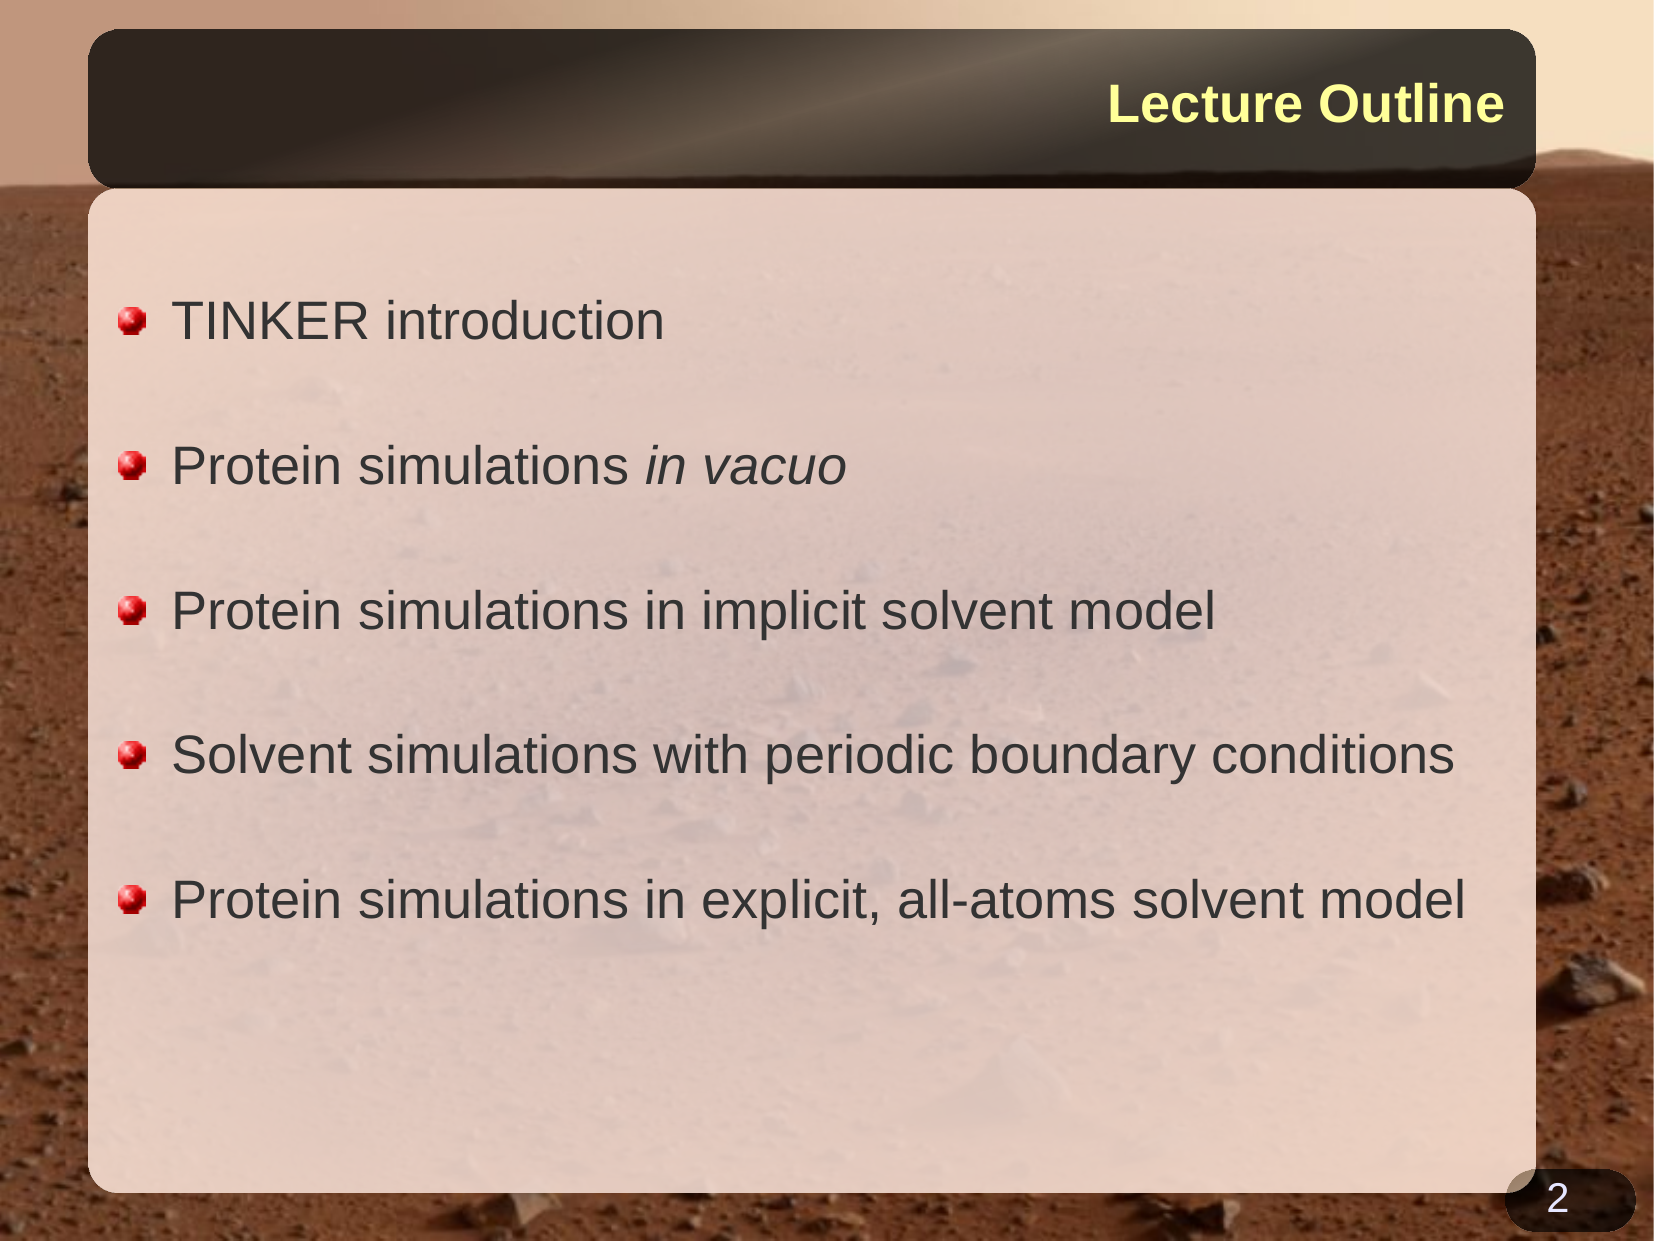

# Lecture Outline
TINKER introduction
Protein simulations in vacuo
Protein simulations in implicit solvent model
Solvent simulations with periodic boundary conditions
Protein simulations in explicit, all-atoms solvent model